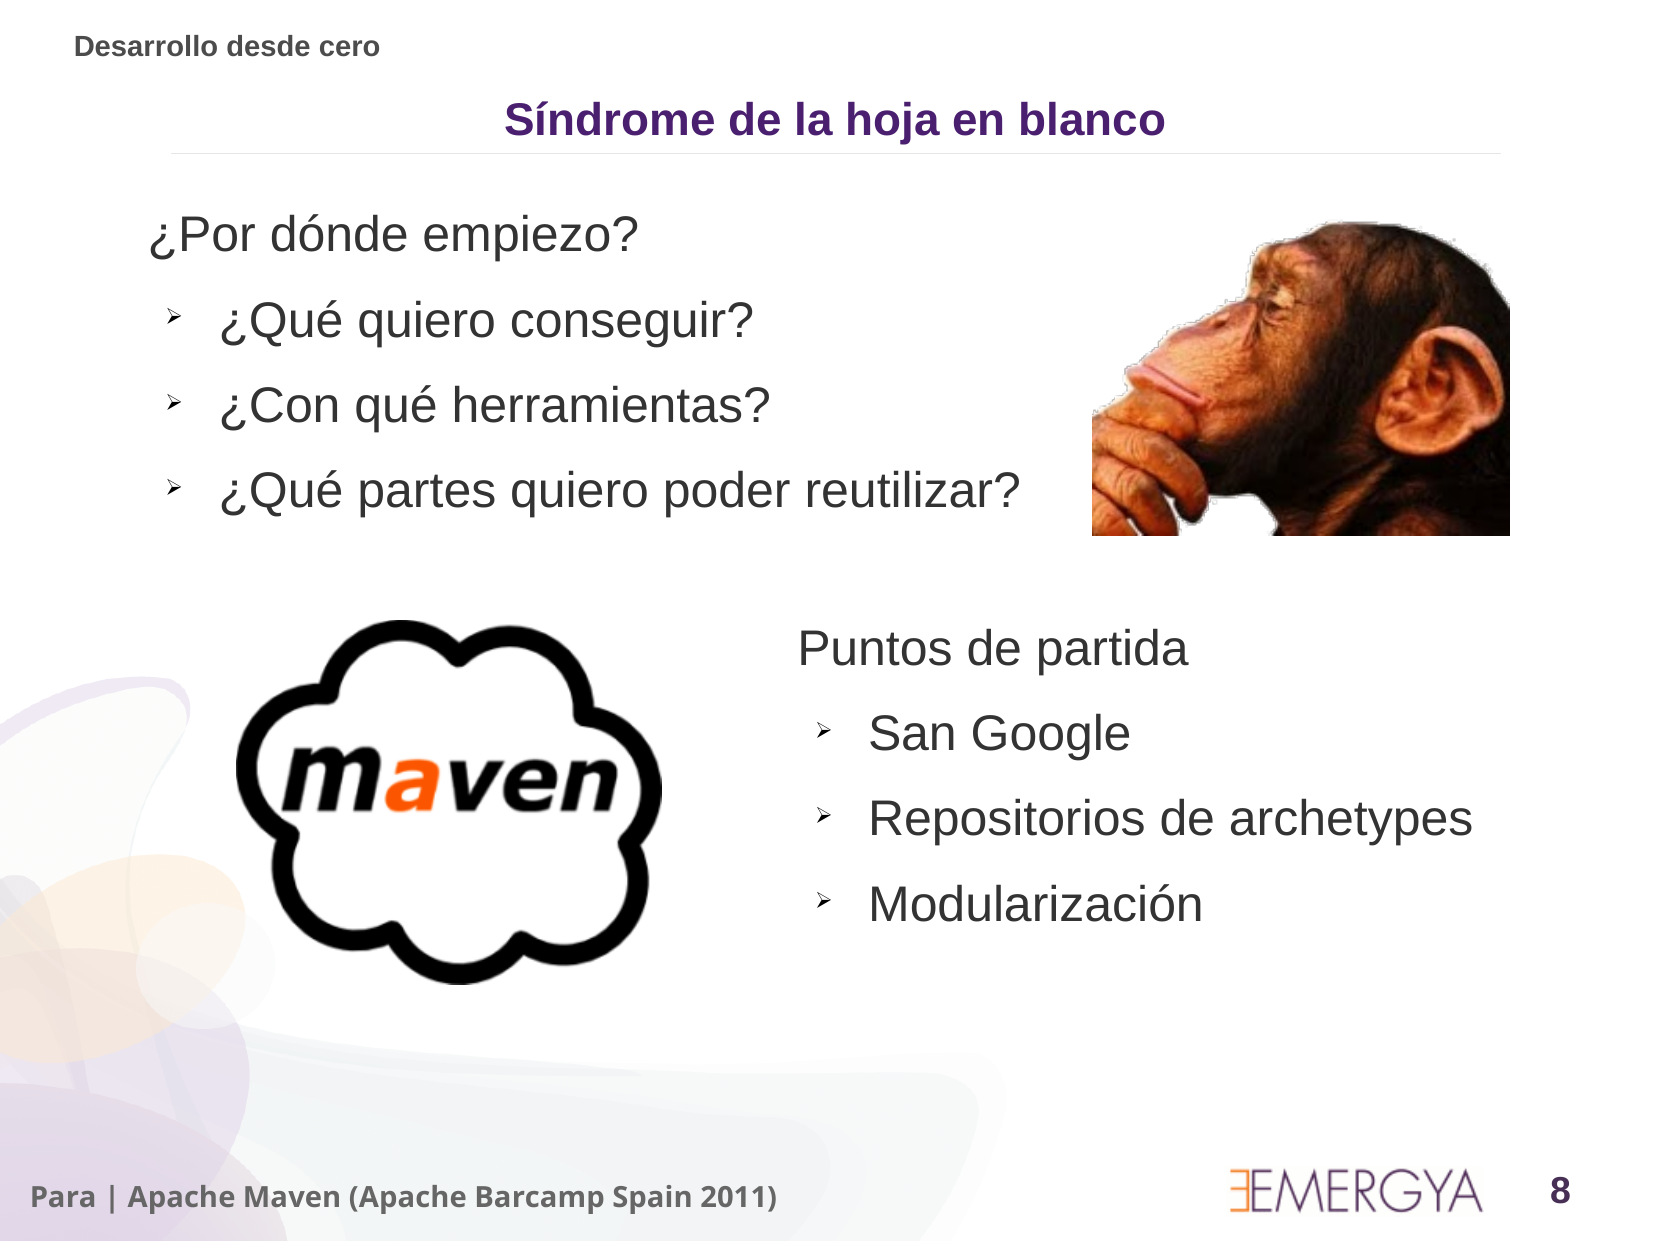

Desarrollo desde cero
Síndrome de la hoja en blanco
#
¿Por dónde empiezo?
¿Qué quiero conseguir?
¿Con qué herramientas?
¿Qué partes quiero poder reutilizar?
Puntos de partida
San Google
Repositorios de archetypes
Modularización